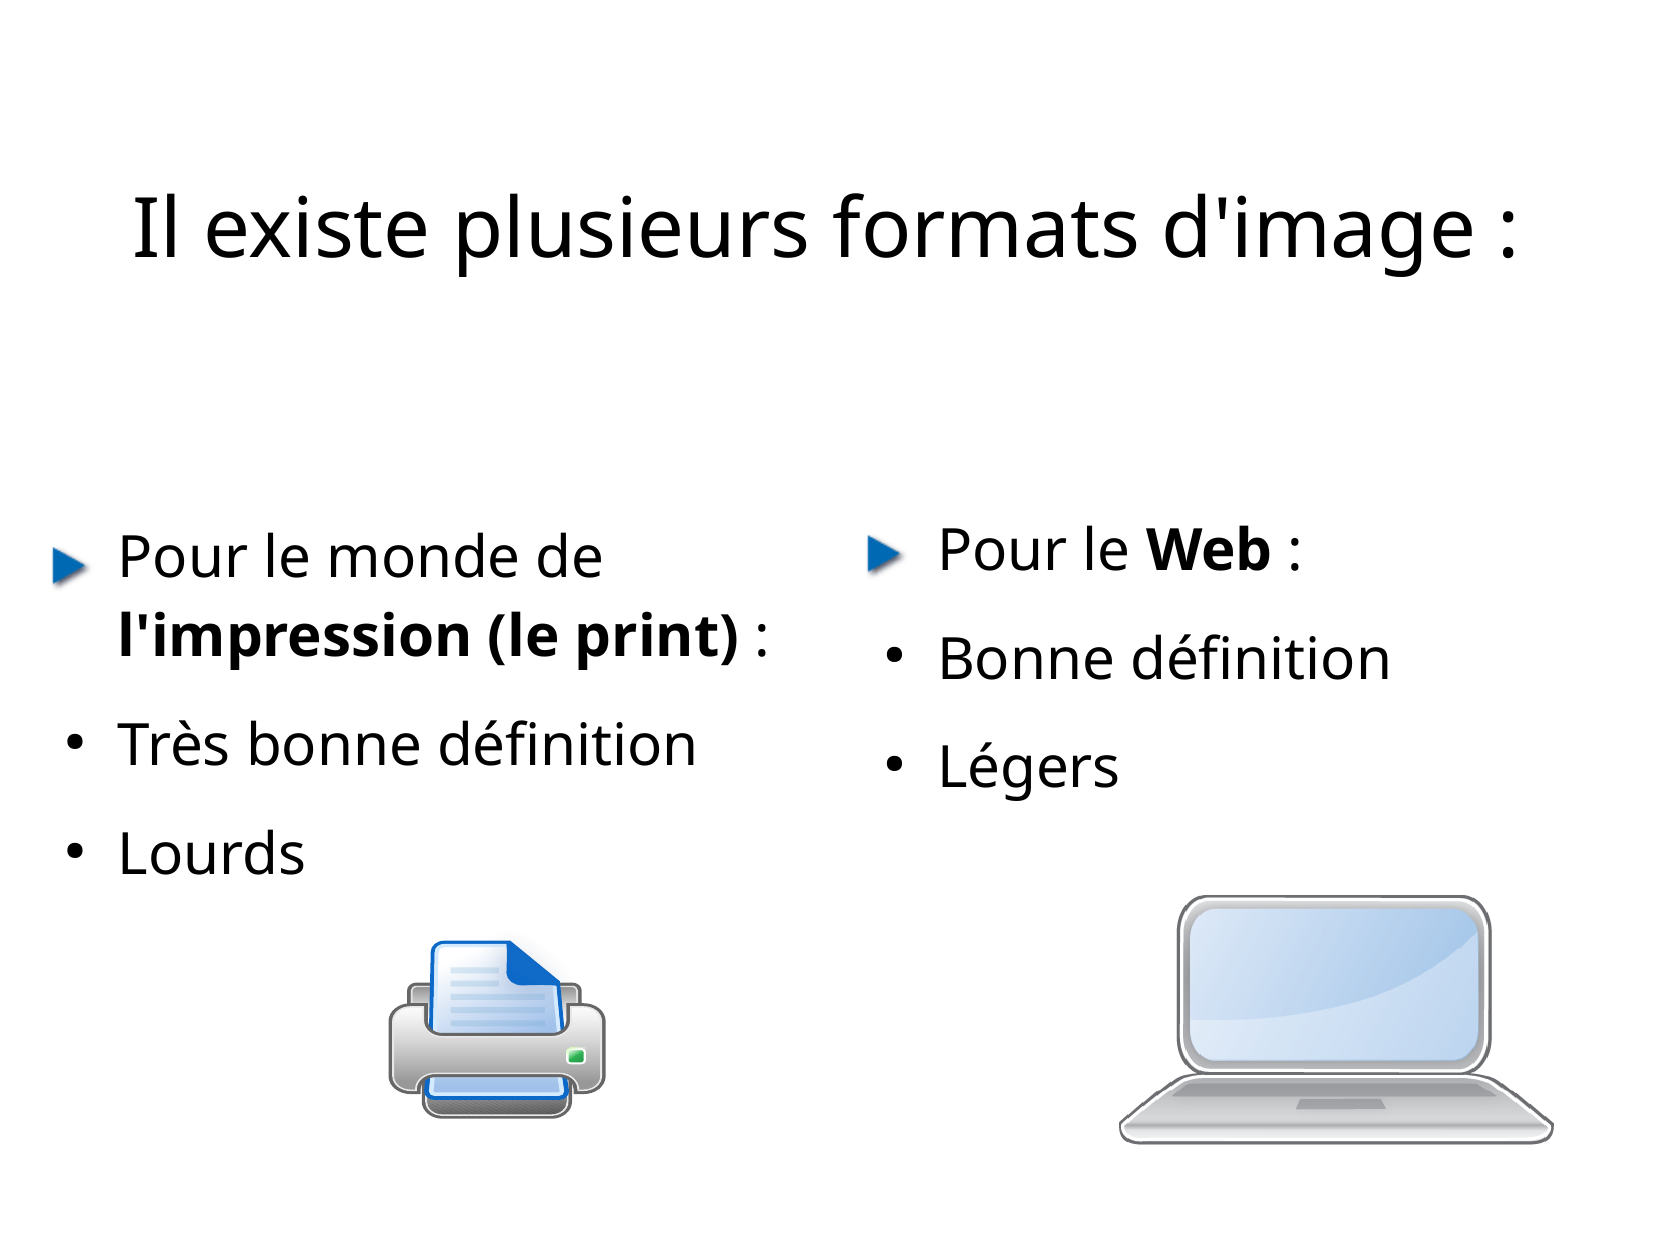

# Il existe plusieurs formats d'image :
Pour le Web :
Bonne définition
Légers
Pour le monde de l'impression (le print) :
Très bonne définition
Lourds